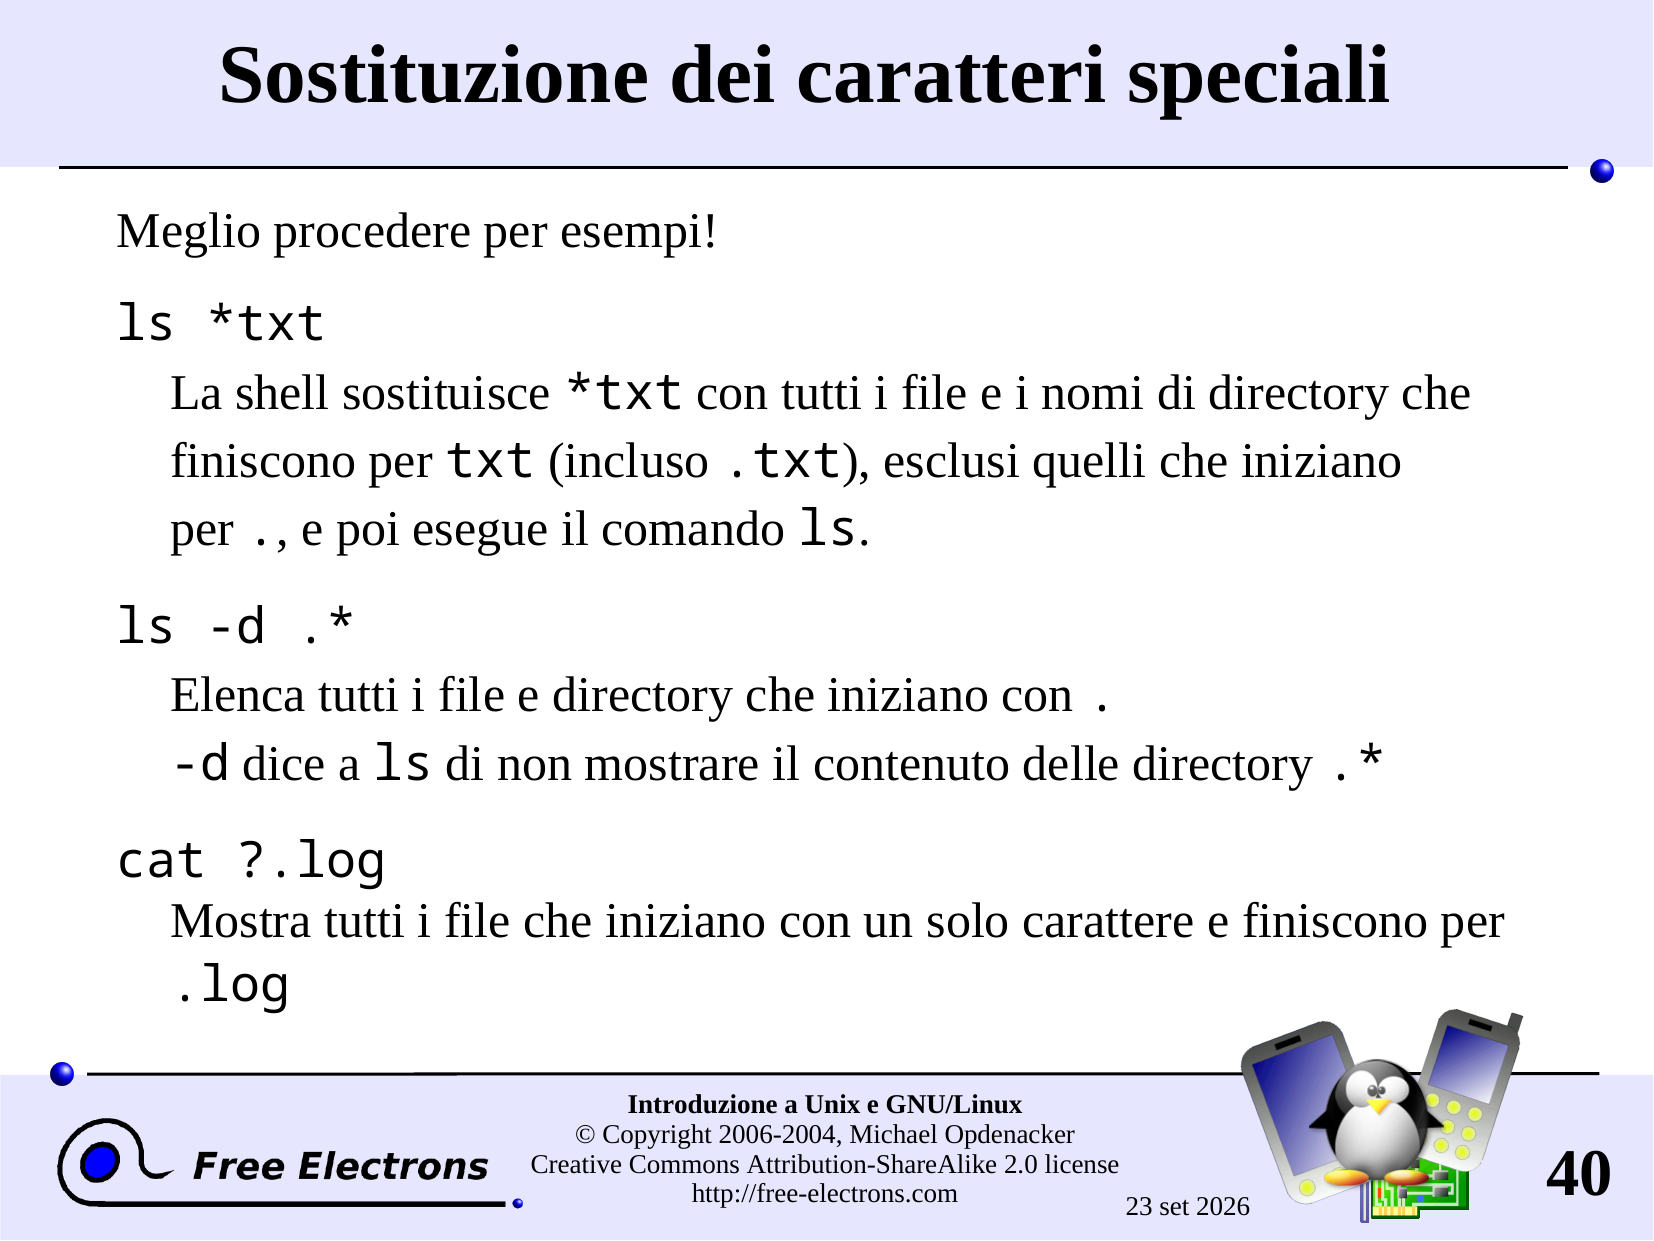

# Sostituzione dei caratteri speciali
Meglio procedere per esempi!
ls *txt
La shell sostituisce *txt con tutti i file e i nomi di directory che finiscono per txt (incluso .txt), esclusi quelli che iniziano per ., e poi esegue il comando ls.
ls -d .*
Elenca tutti i file e directory che iniziano con .
-d dice a ls di non mostrare il contenuto delle directory .*
cat ?.log
Mostra tutti i file che iniziano con un solo carattere e finiscono per .log